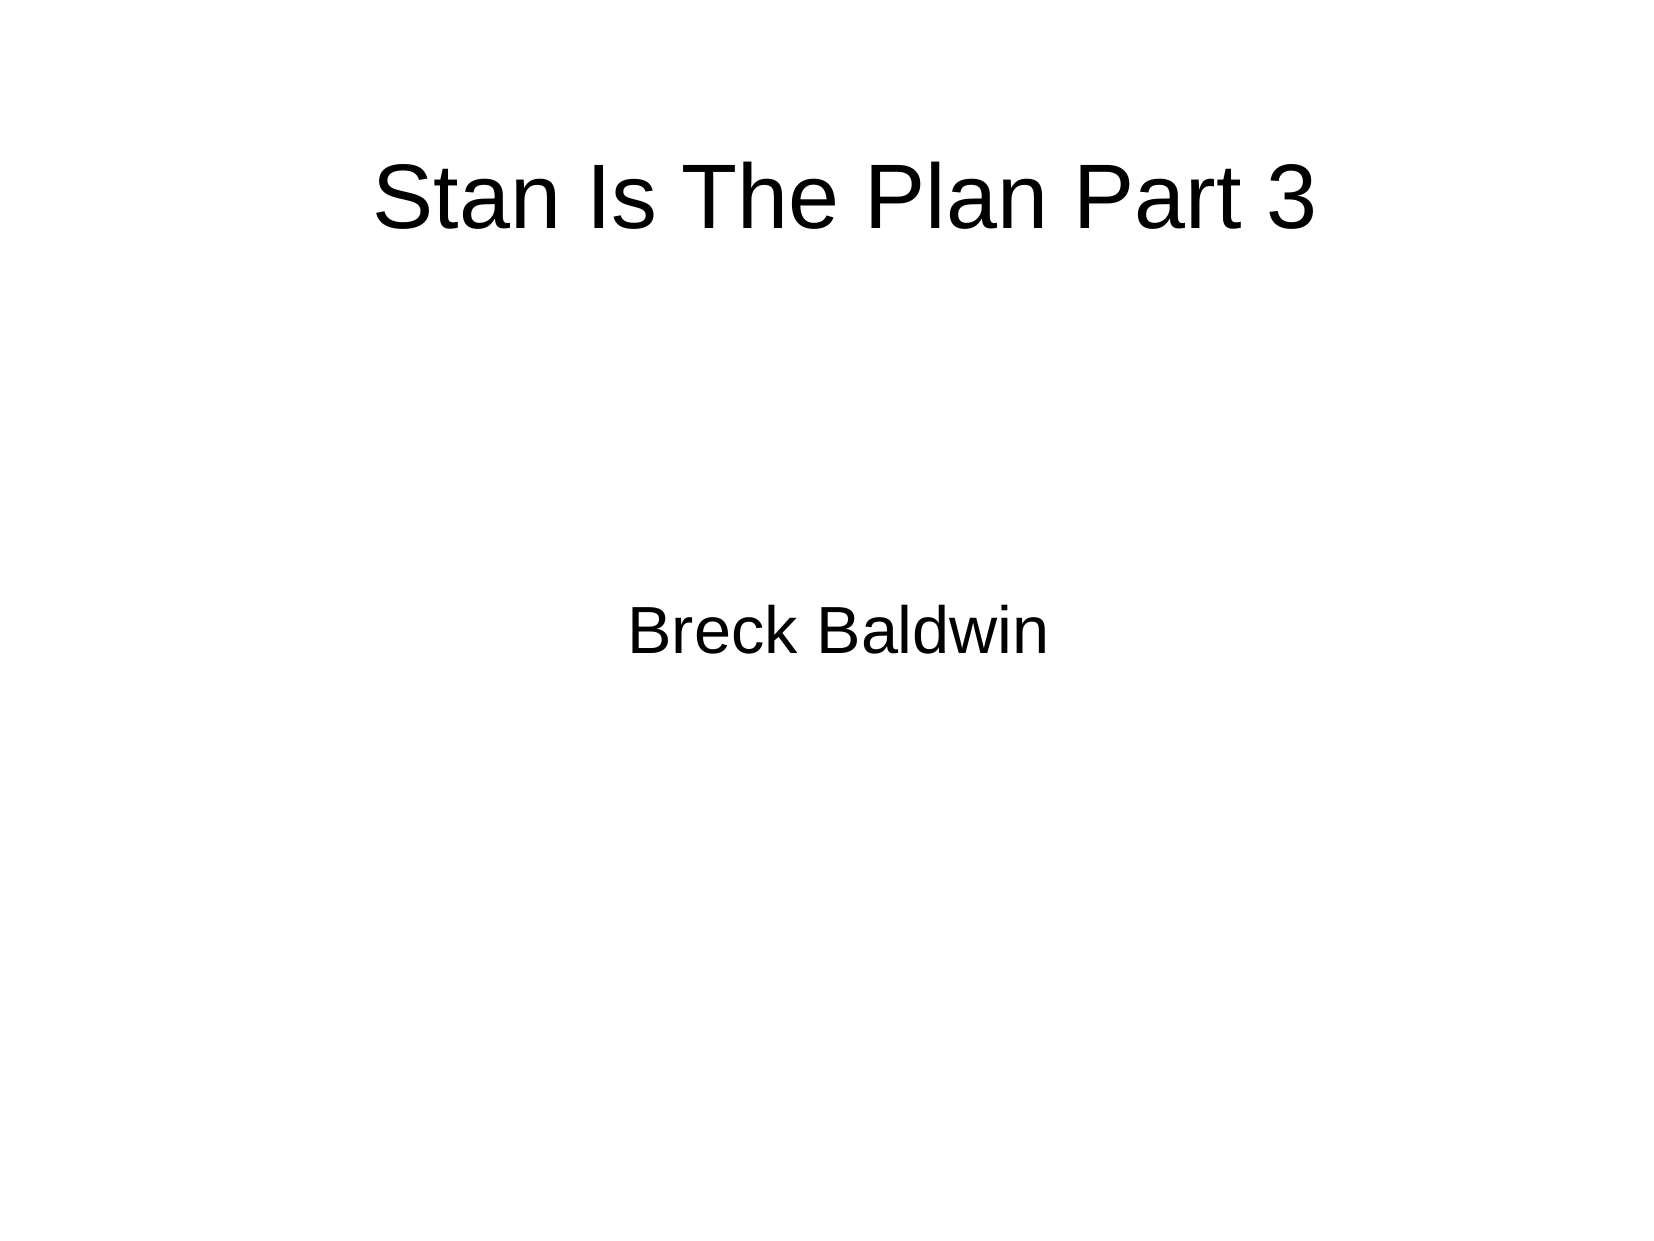

Stan Is The Plan Part 3
Breck Baldwin